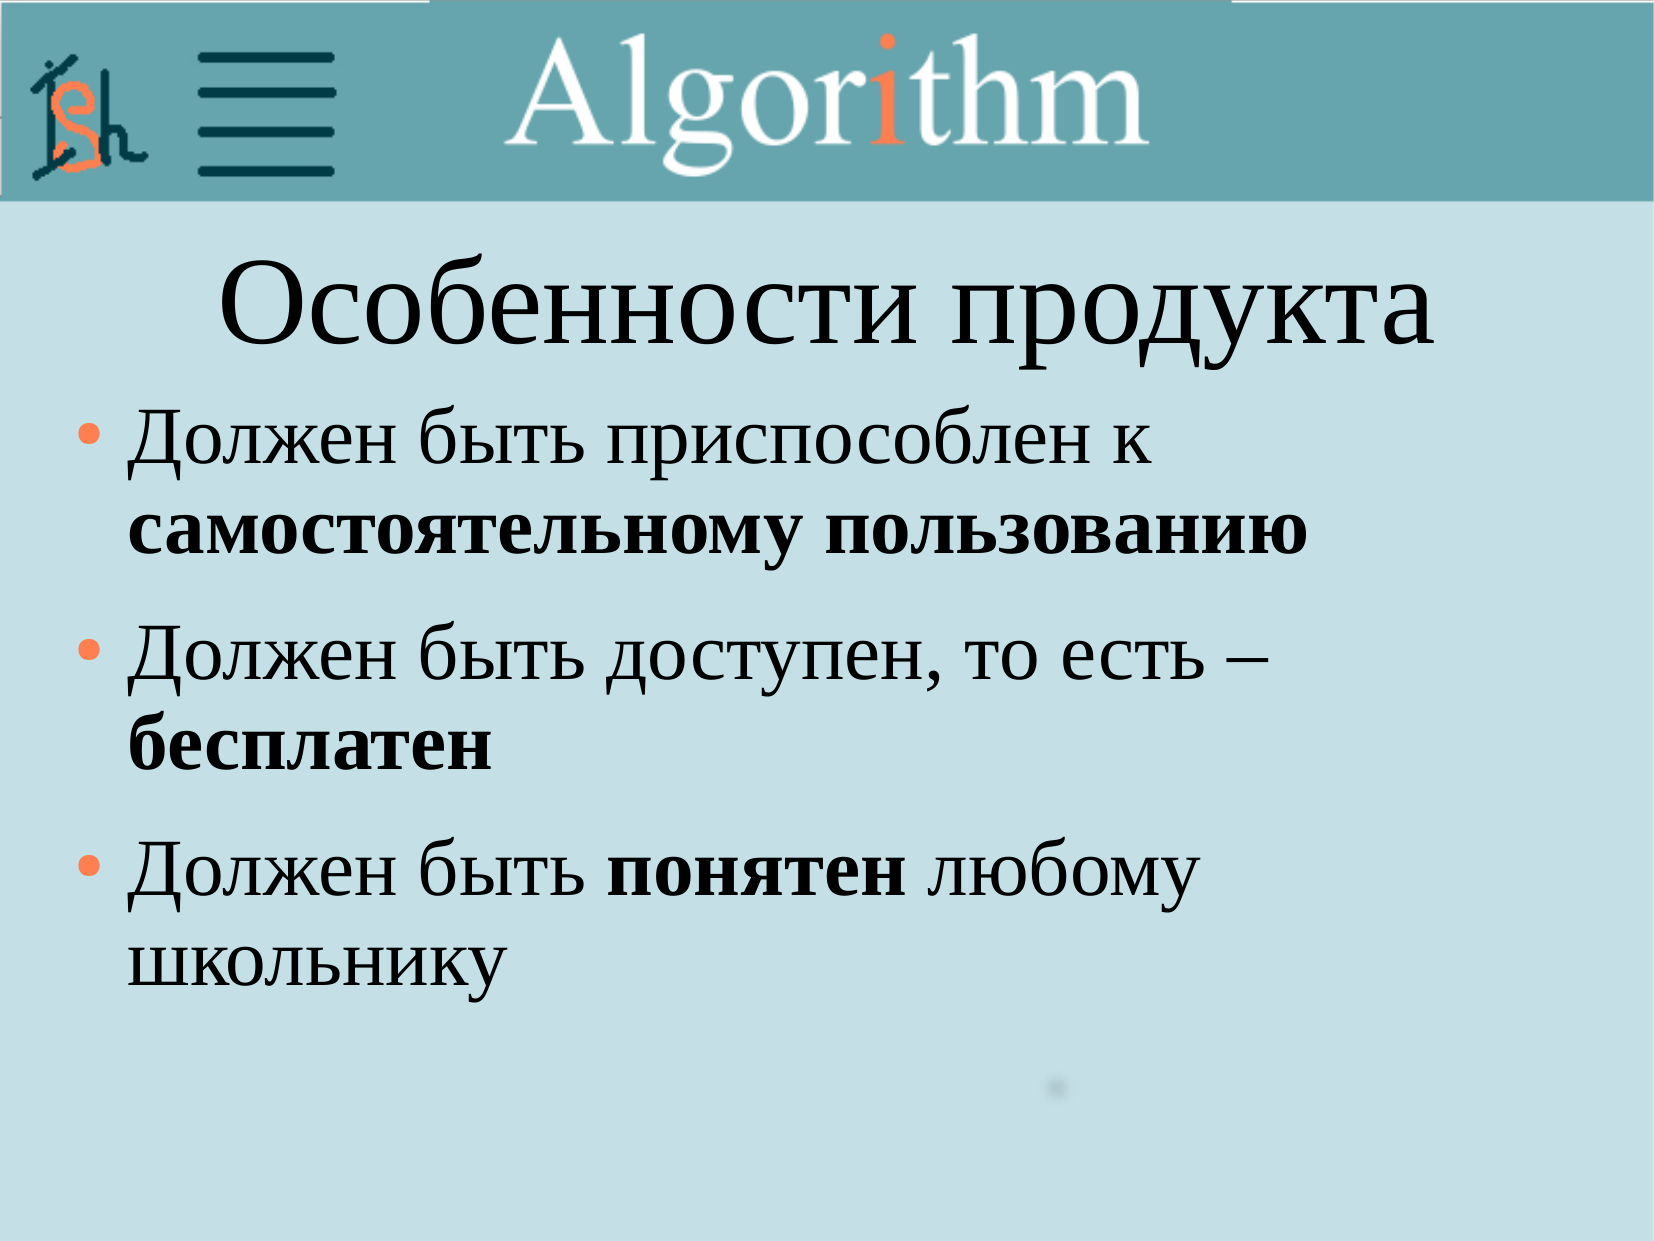

# Особенности продукта
Должен быть приспособлен к самостоятельному пользованию
Должен быть доступен, то есть – бесплатен
Должен быть понятен любому школьнику